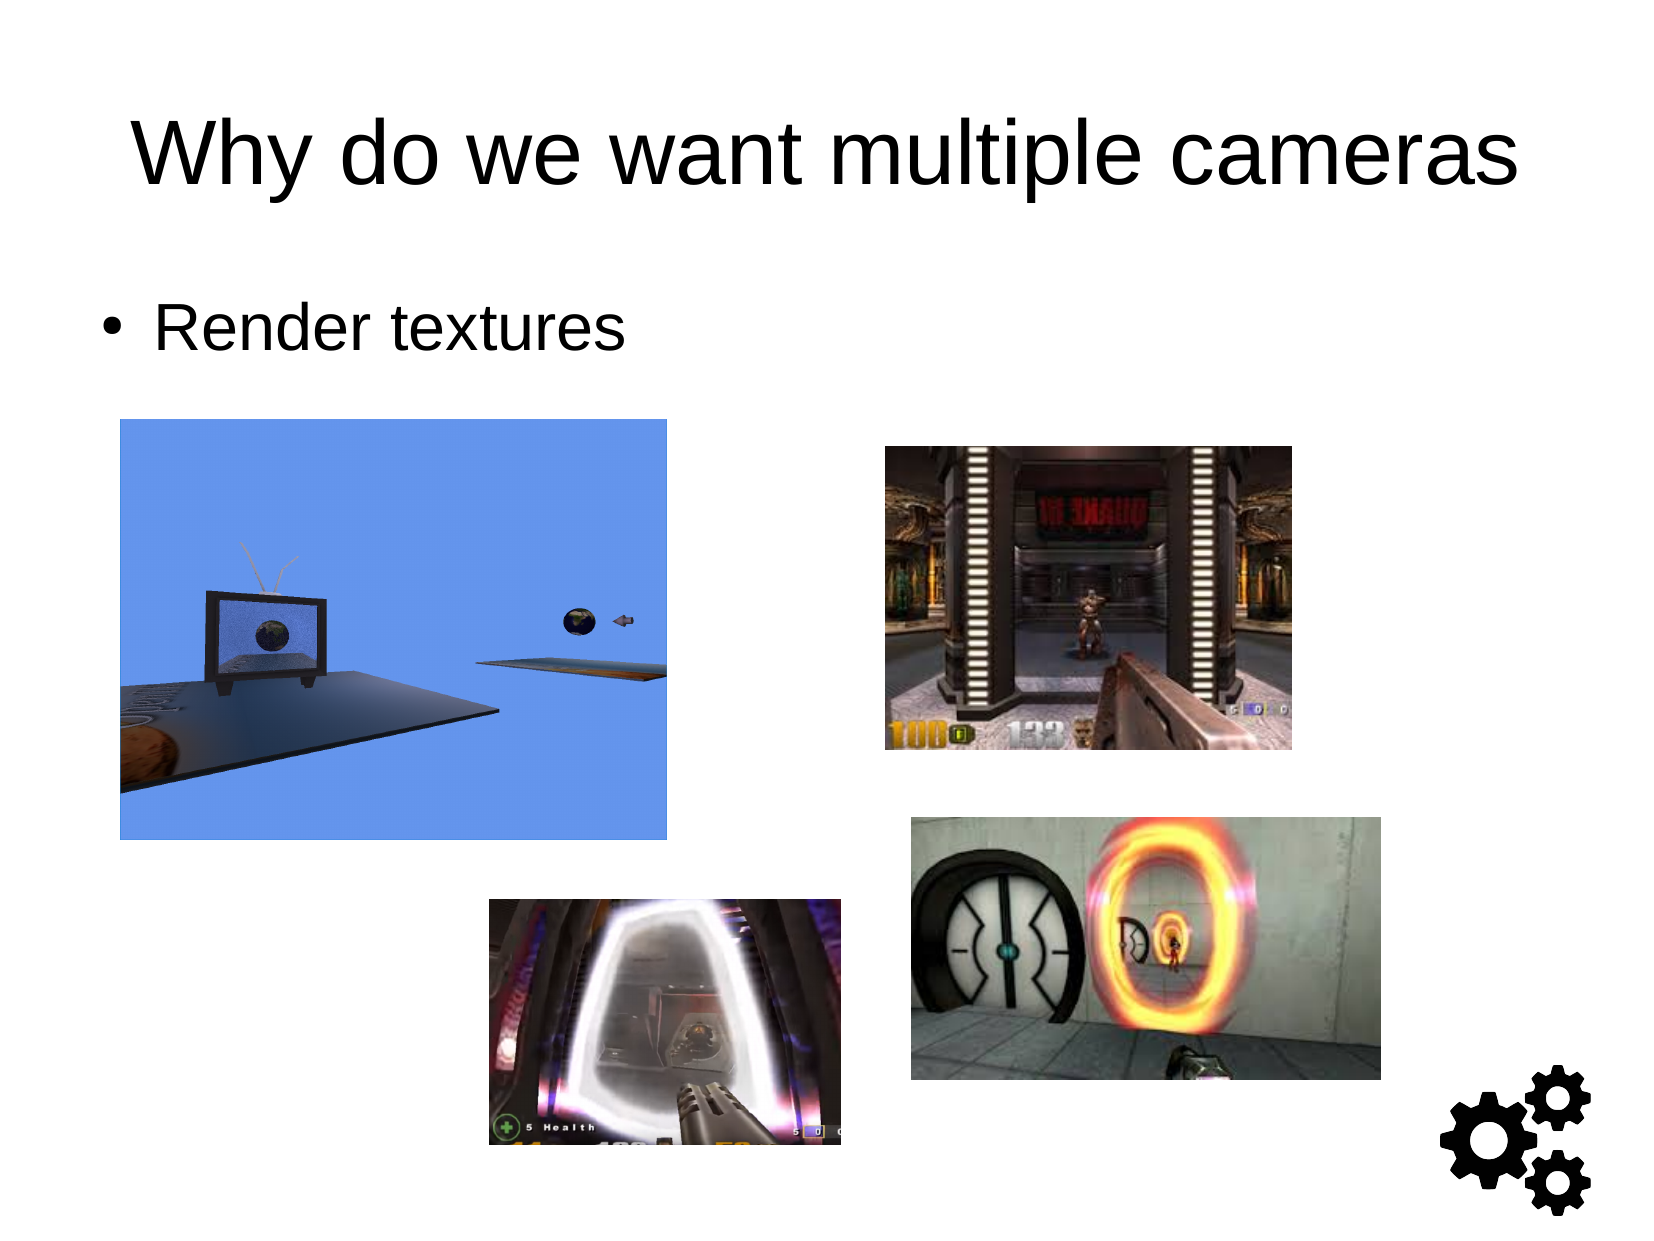

# Why do we want multiple cameras
Render textures